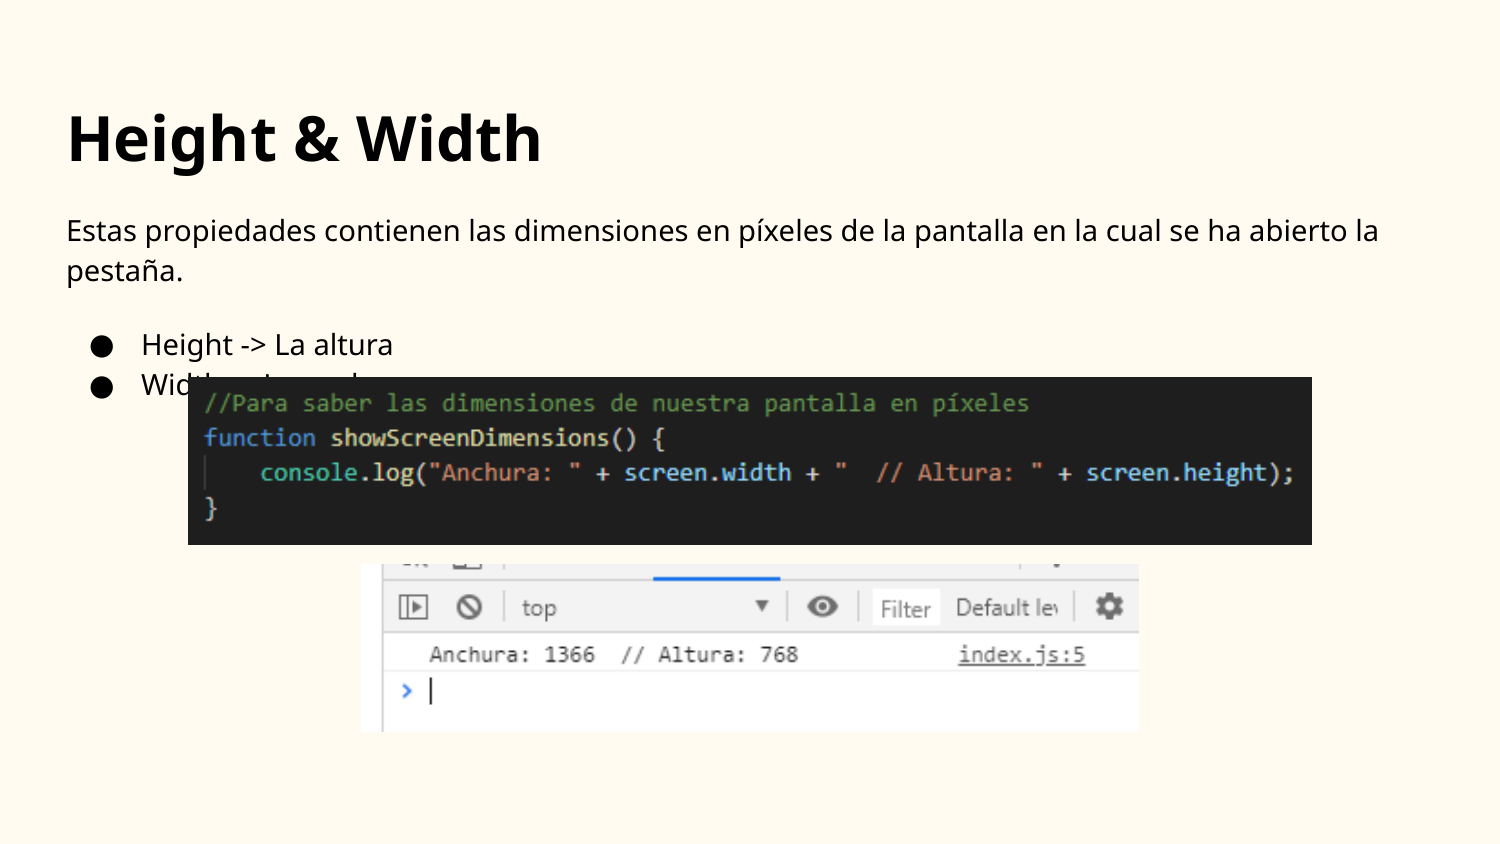

# Height & Width
Estas propiedades contienen las dimensiones en píxeles de la pantalla en la cual se ha abierto la pestaña.
Height -> La altura
Width -> La anchura